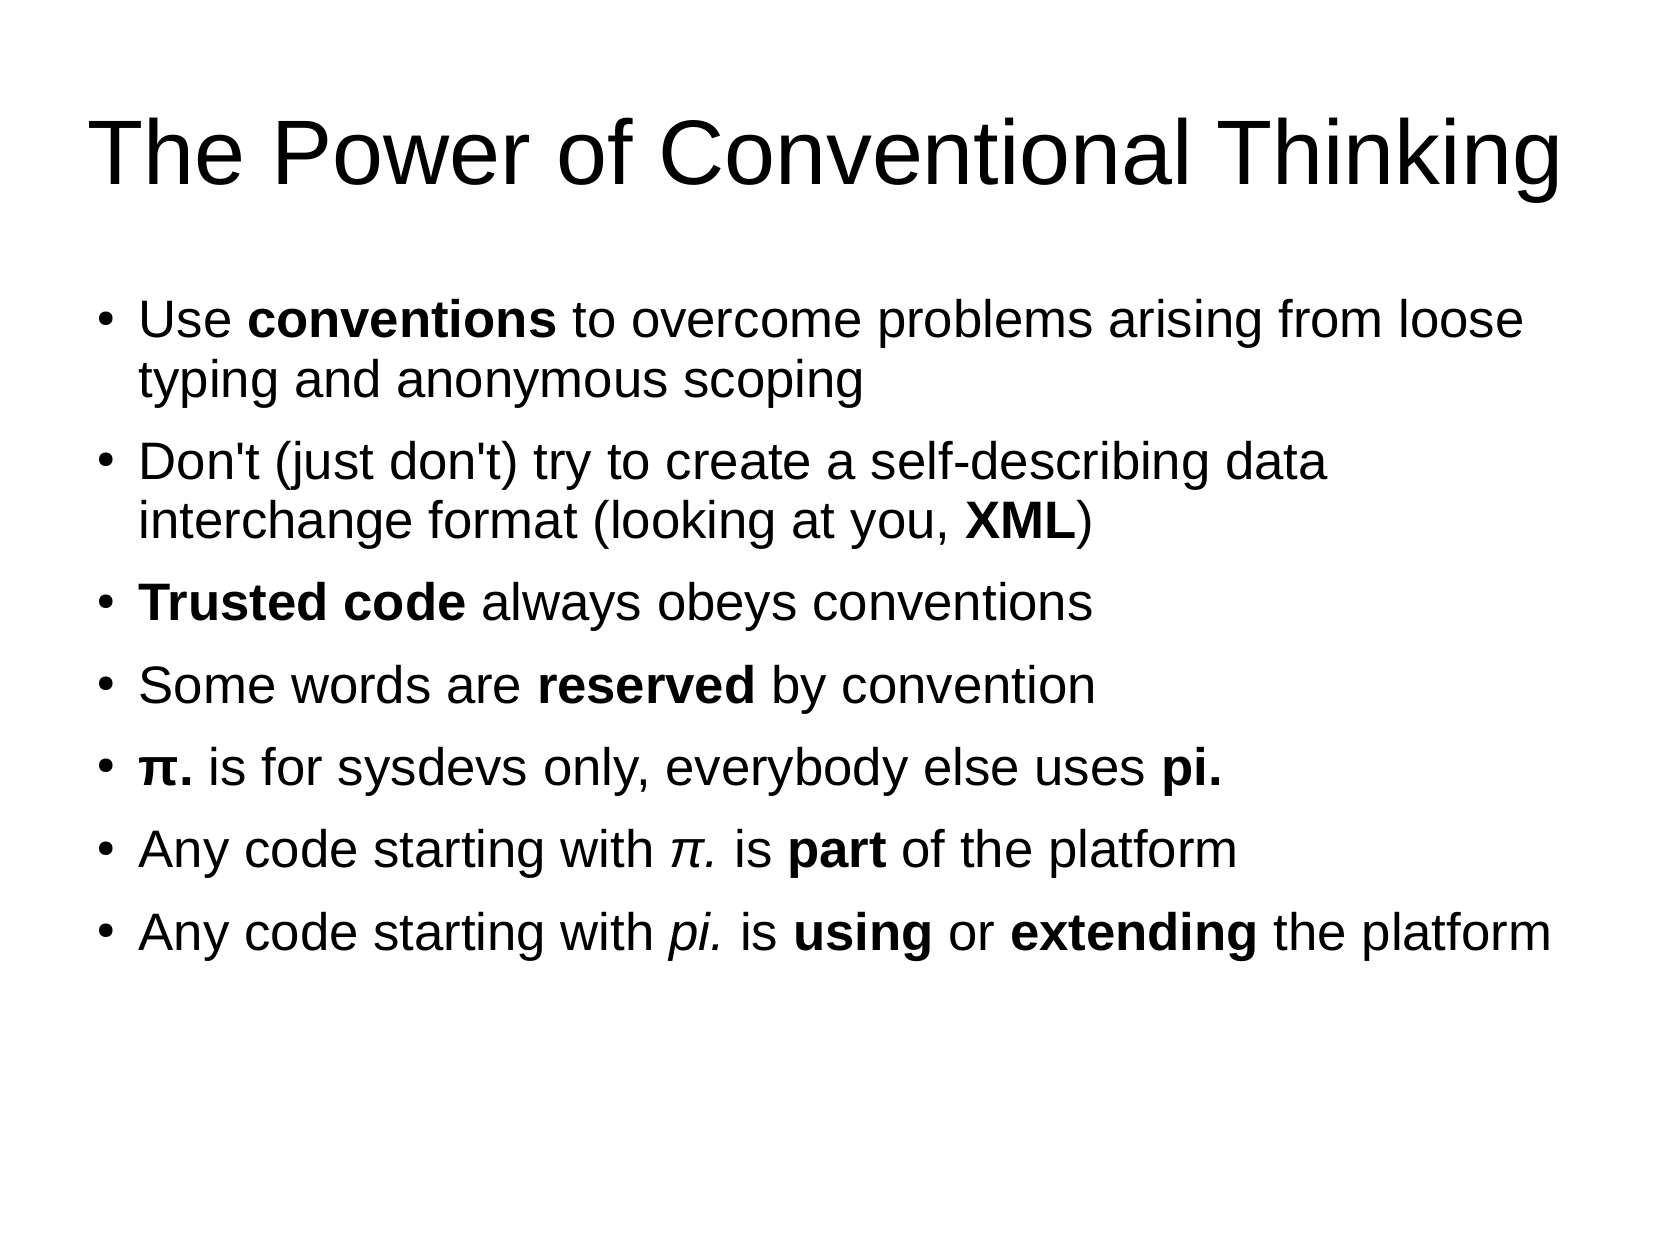

# The Power of Conventional Thinking
Use conventions to overcome problems arising from loose typing and anonymous scoping
Don't (just don't) try to create a self-describing data interchange format (looking at you, XML)
Trusted code always obeys conventions
Some words are reserved by convention
π. is for sysdevs only, everybody else uses pi.
Any code starting with π. is part of the platform
Any code starting with pi. is using or extending the platform